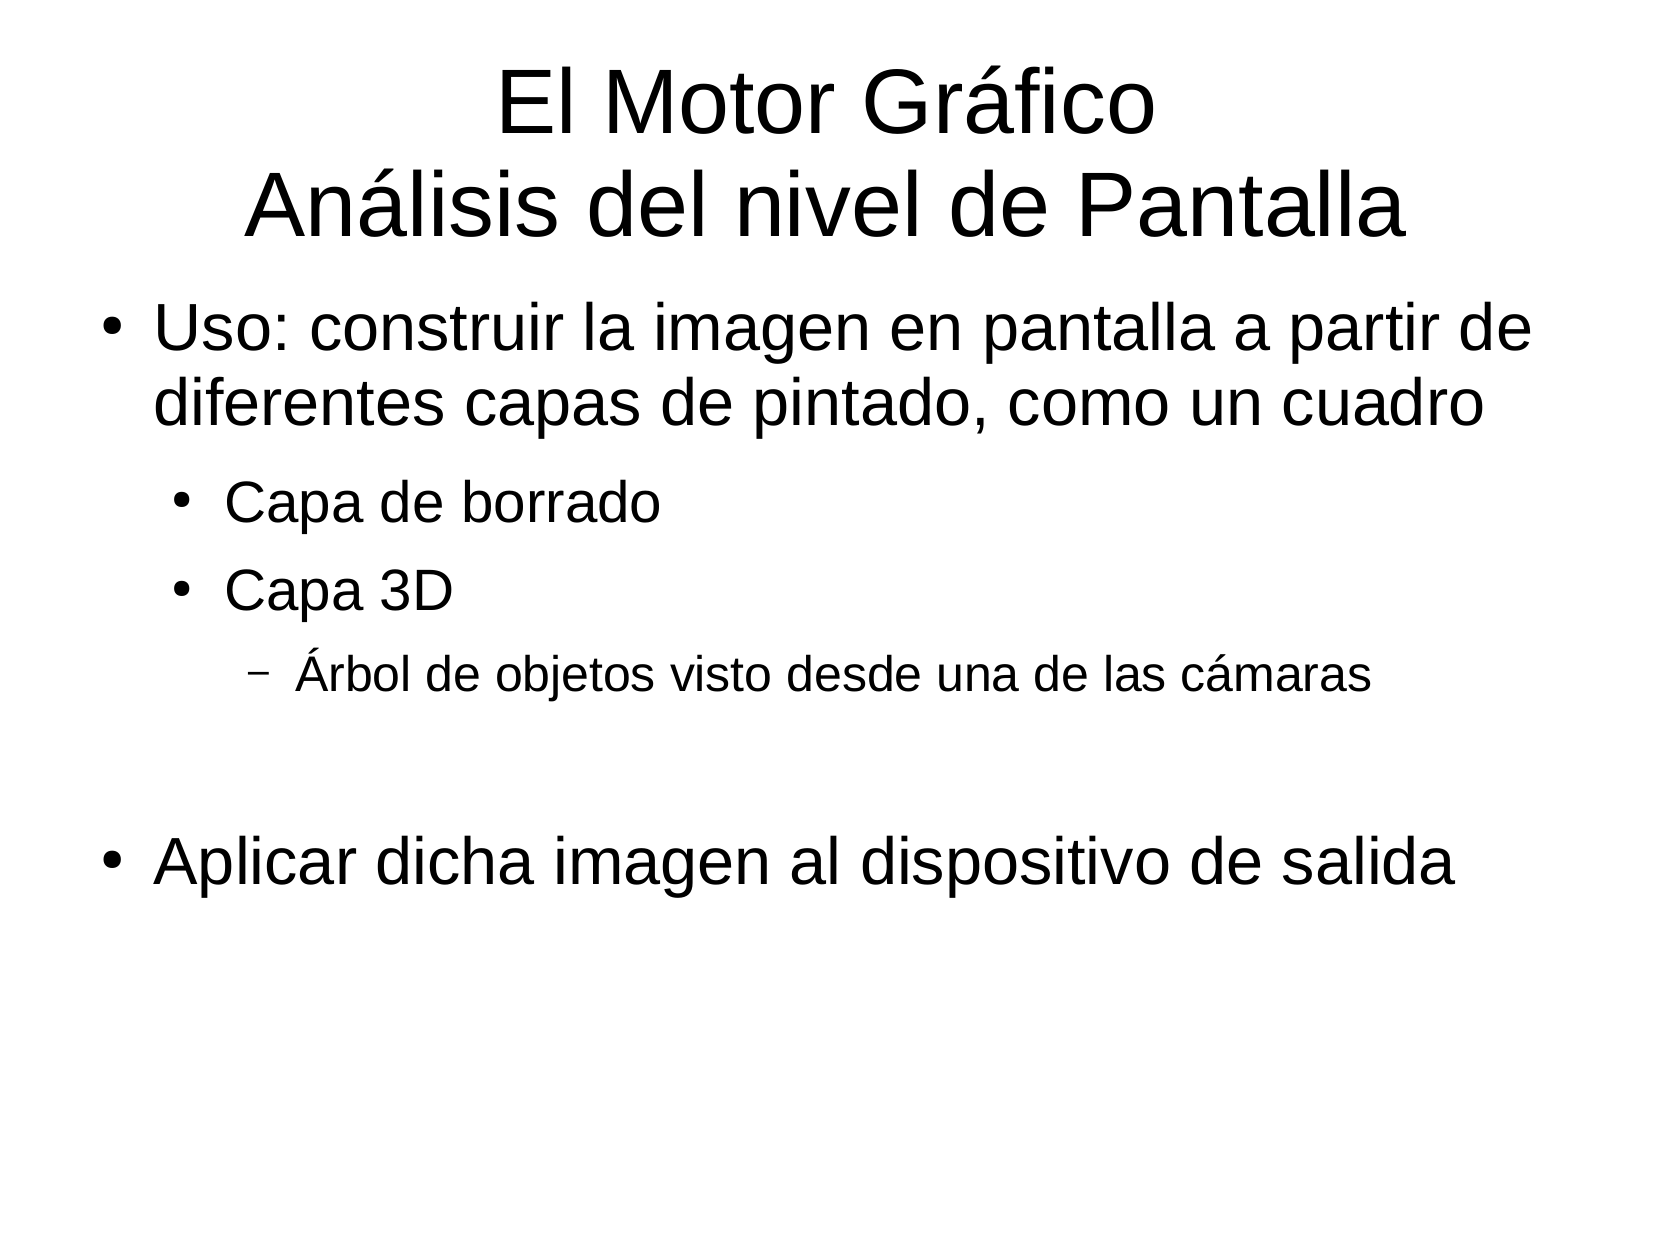

# El Motor Gráfico Análisis del nivel de Pantalla
Uso: construir la imagen en pantalla a partir de diferentes capas de pintado, como un cuadro
Capa de borrado
Capa 3D
Árbol de objetos visto desde una de las cámaras
Aplicar dicha imagen al dispositivo de salida